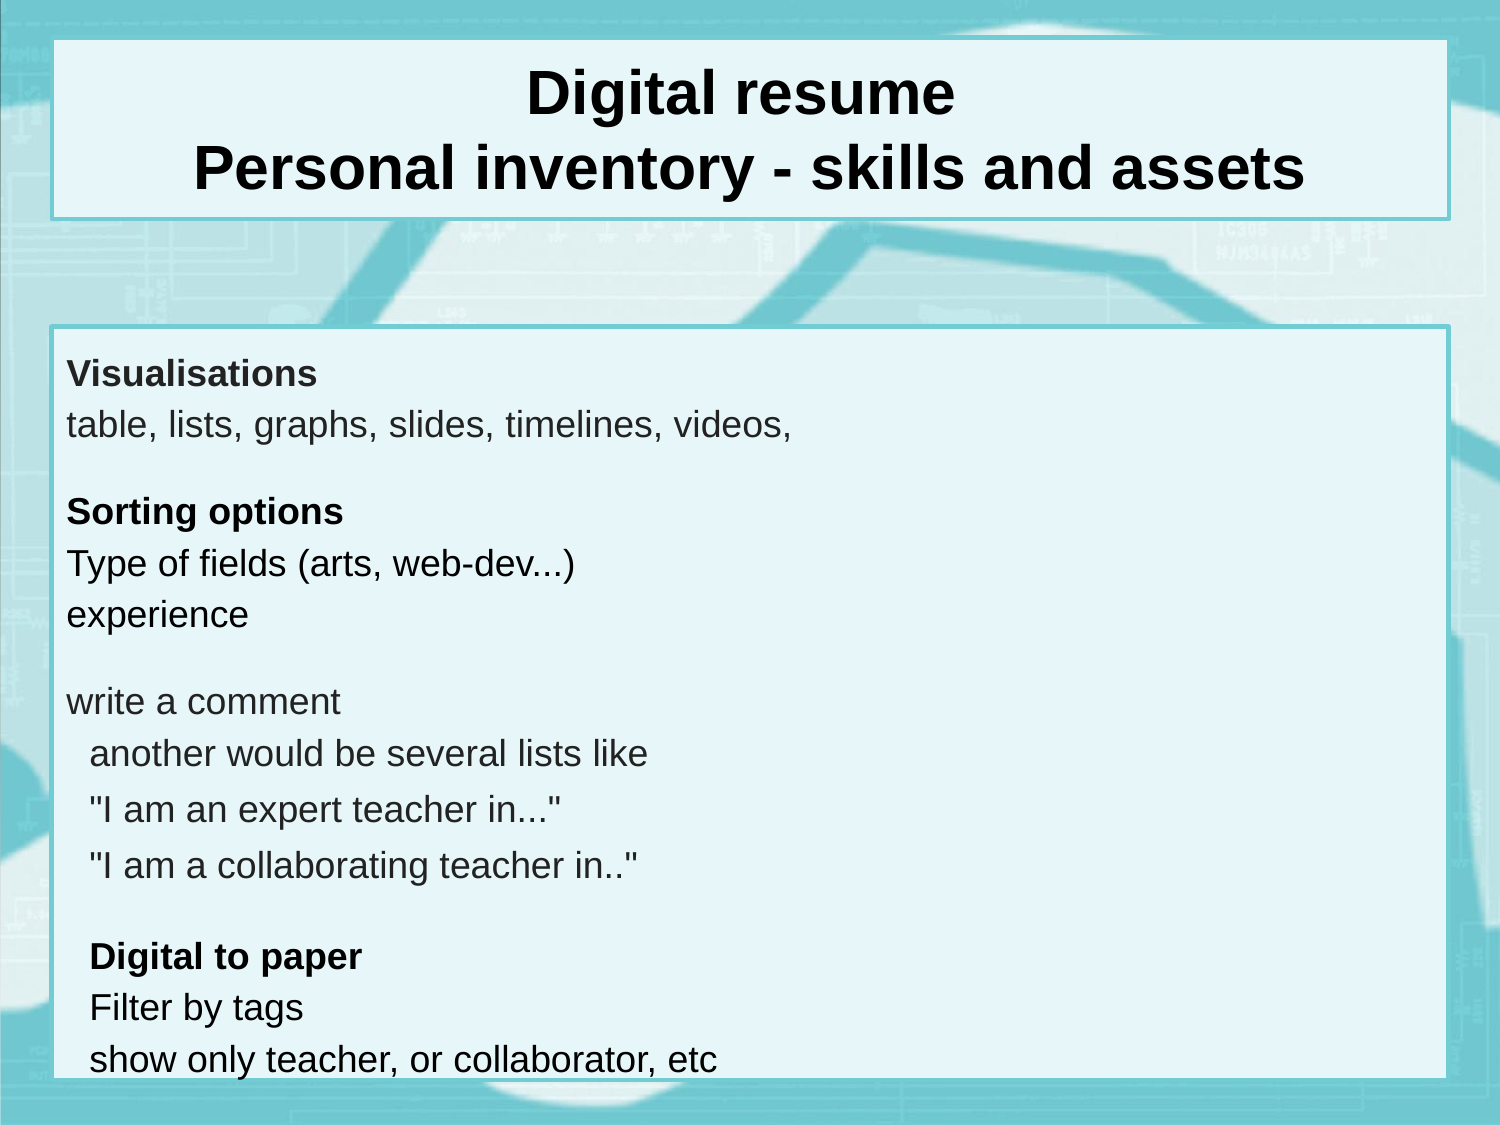

Digital resume
Personal inventory - skills and assets
Visualisations
table, lists, graphs, slides, timelines, videos,
Sorting options
Type of fields (arts, web-dev...)
experience
write a comment
another would be several lists like
"I am an expert teacher in..."
"I am a collaborating teacher in.."
Digital to paper
Filter by tags
show only teacher, or collaborator, etc